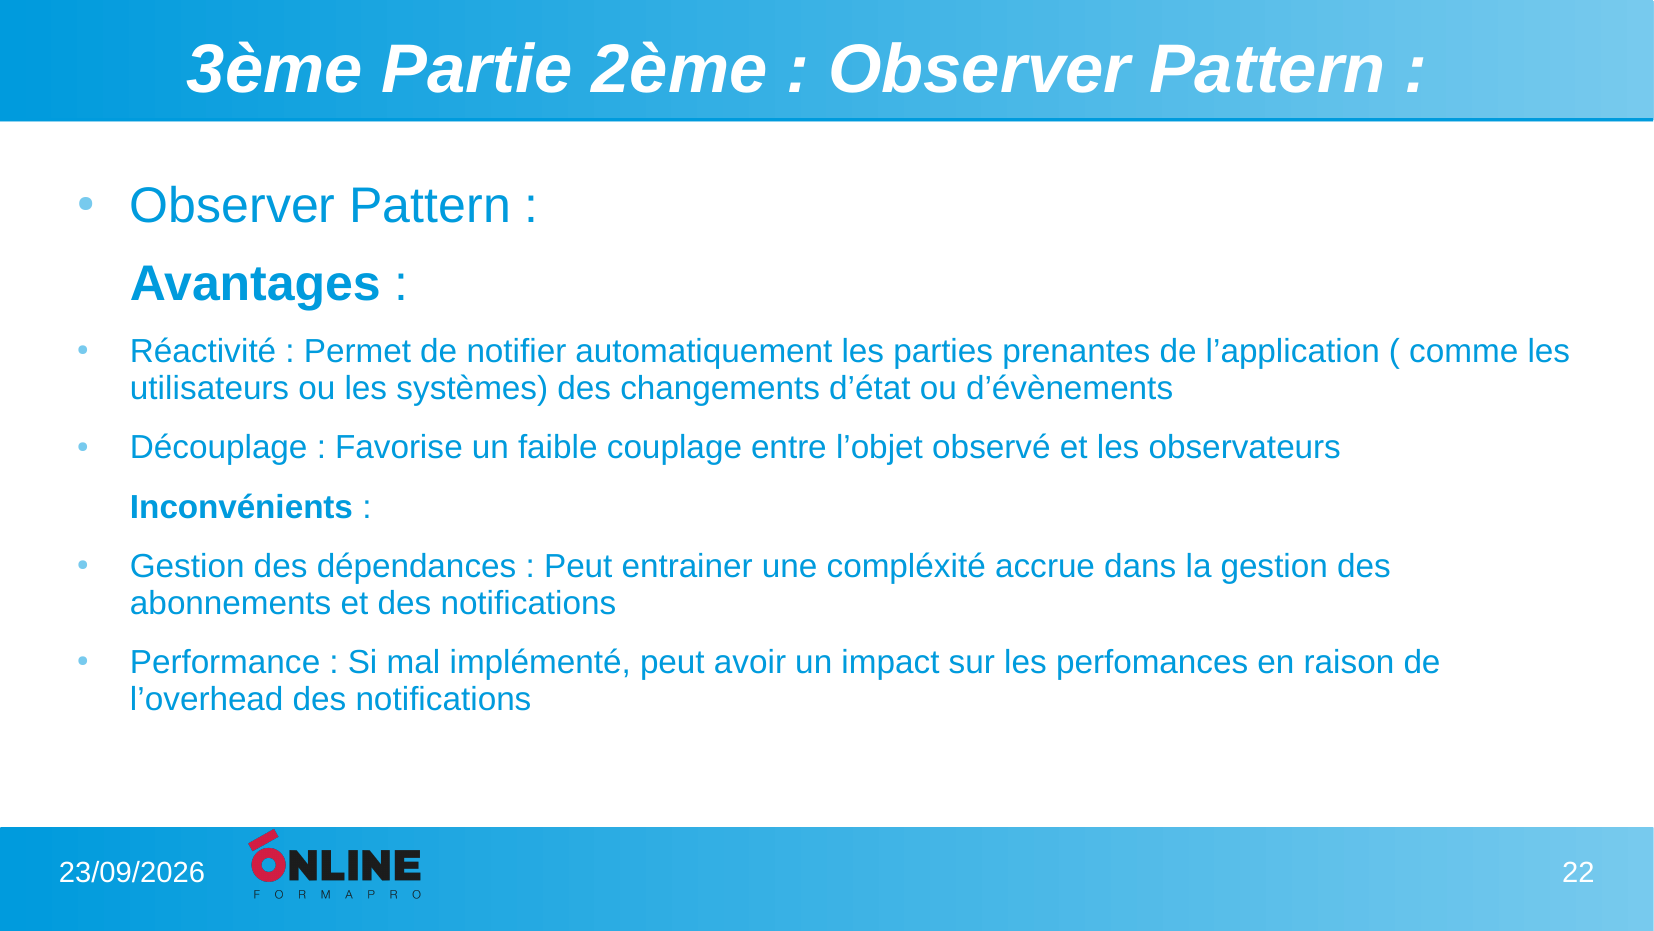

# 3ème Partie 2ème : Observer Pattern :
Observer Pattern :
Avantages :
Réactivité : Permet de notifier automatiquement les parties prenantes de l’application ( comme les utilisateurs ou les systèmes) des changements d’état ou d’évènements
Découplage : Favorise un faible couplage entre l’objet observé et les observateurs
Inconvénients :
Gestion des dépendances : Peut entrainer une compléxité accrue dans la gestion des abonnements et des notifications
Performance : Si mal implémenté, peut avoir un impact sur les perfomances en raison de l’overhead des notifications
22